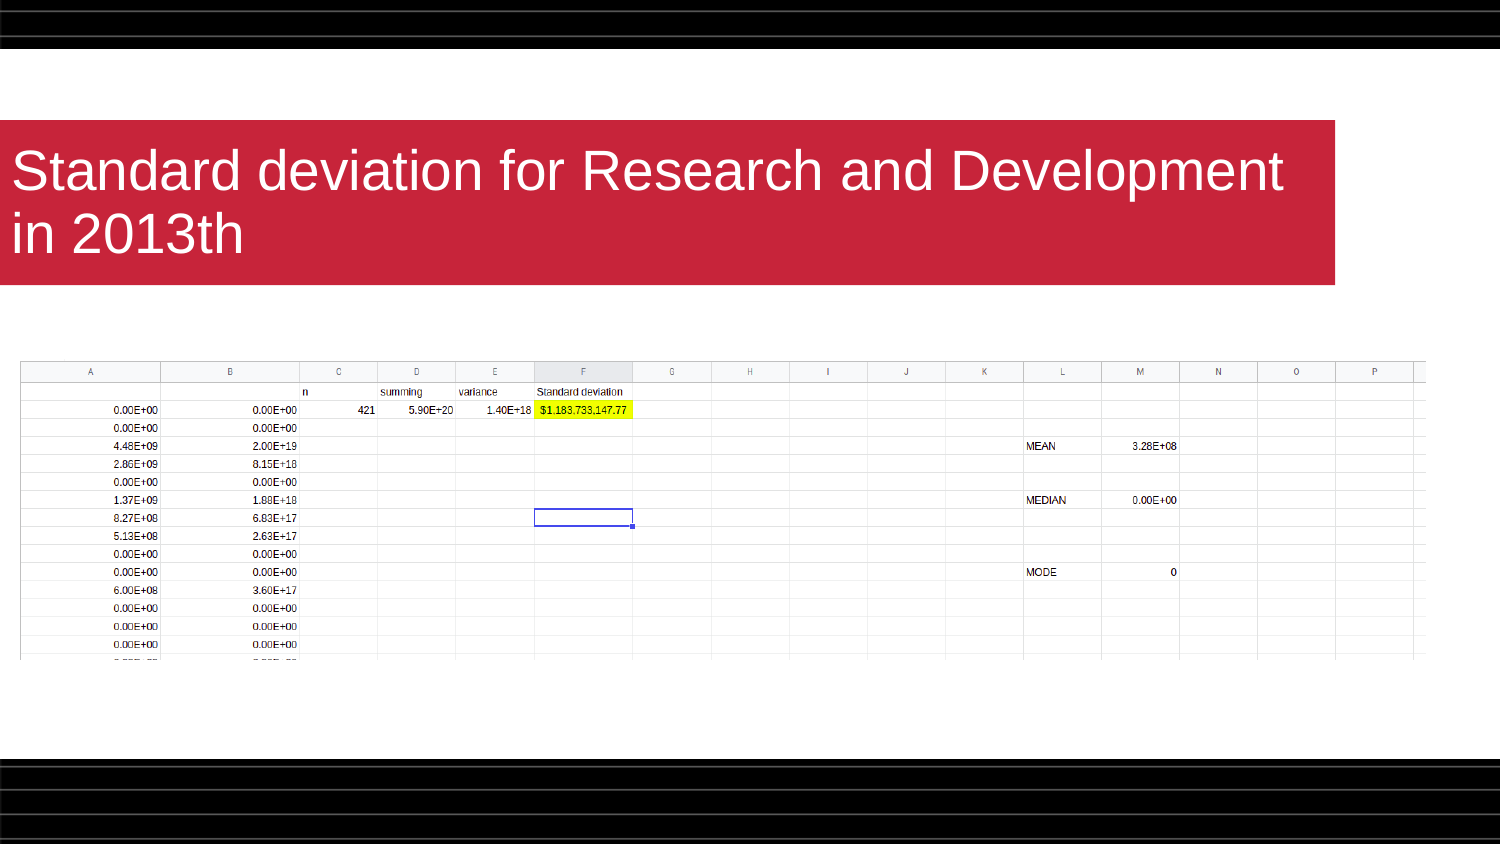

# Standard deviation for Research and Development in 2013th